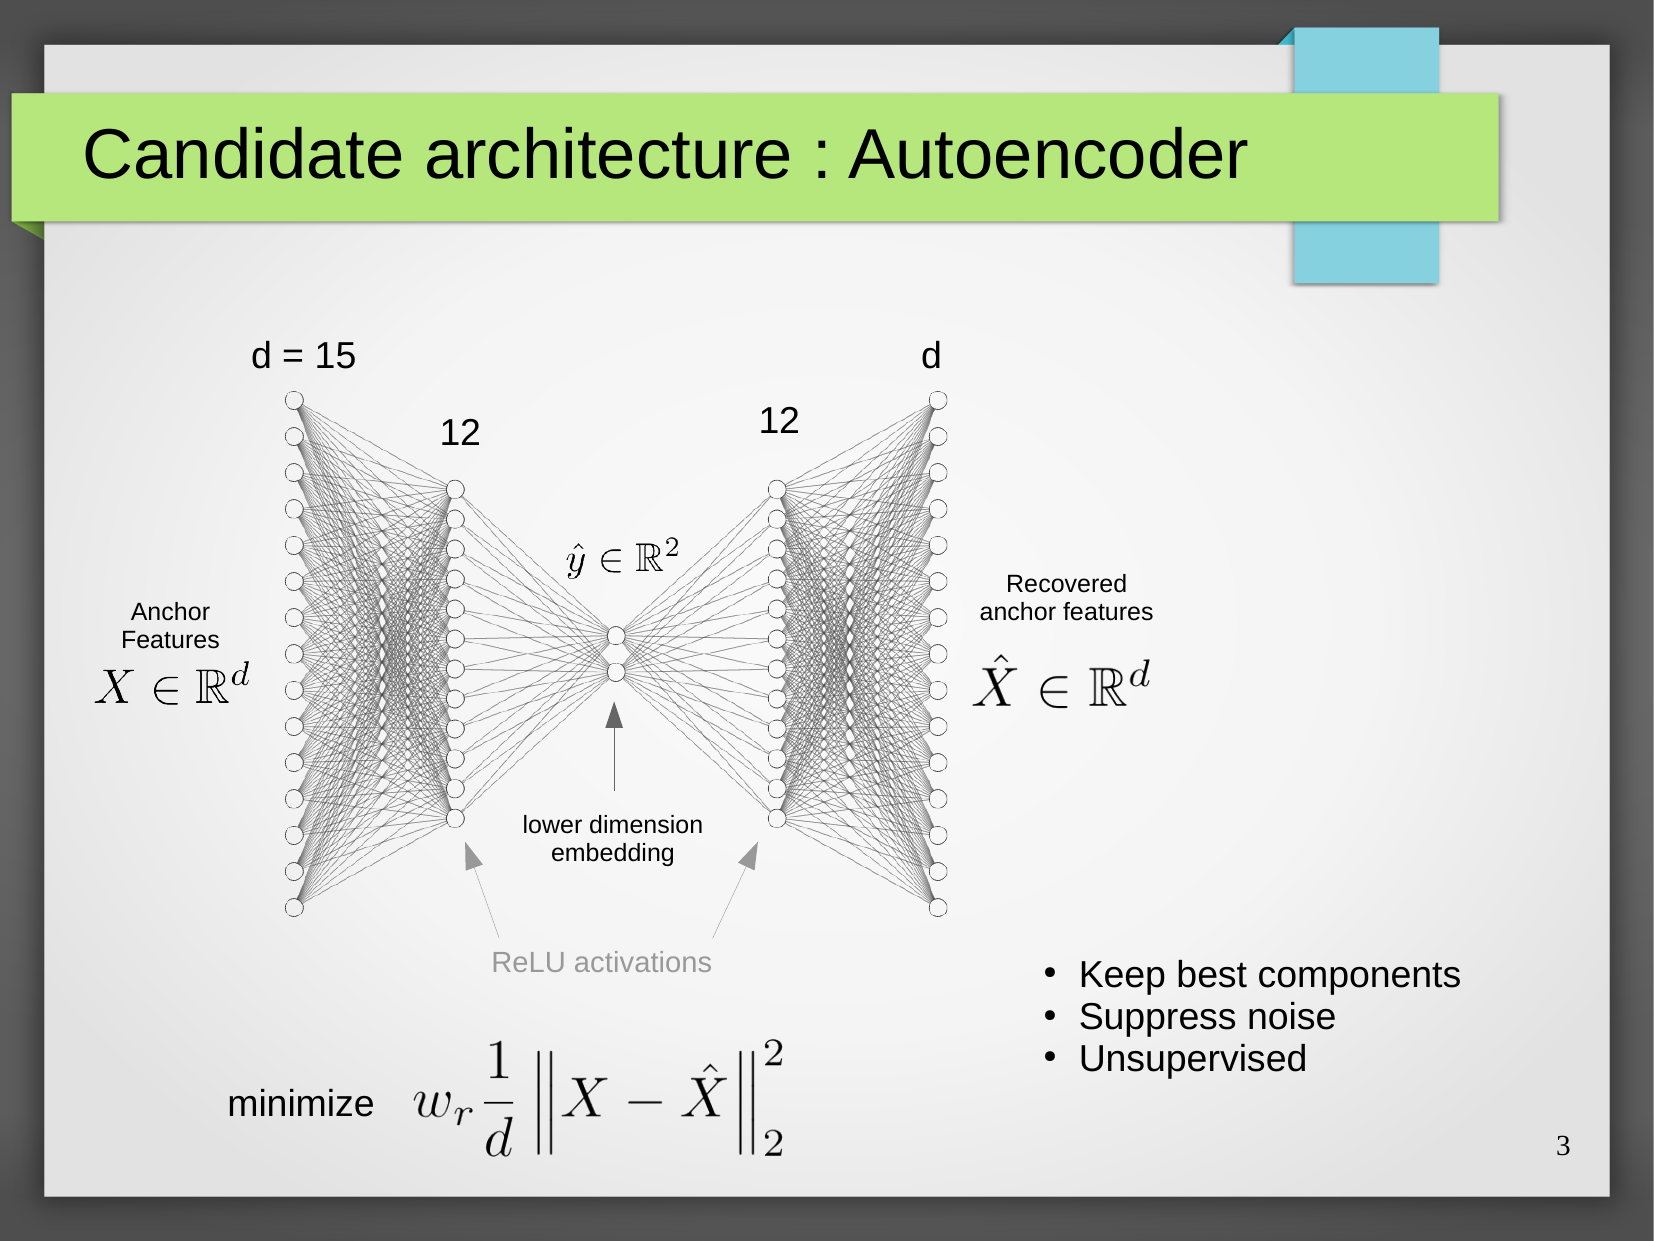

# Candidate architecture : Autoencoder
d = 15
d
12
12
Recovered
anchor features
Anchor
Features
lower dimension
embedding
ReLU activations
Keep best components
Suppress noise
Unsupervised
minimize
3